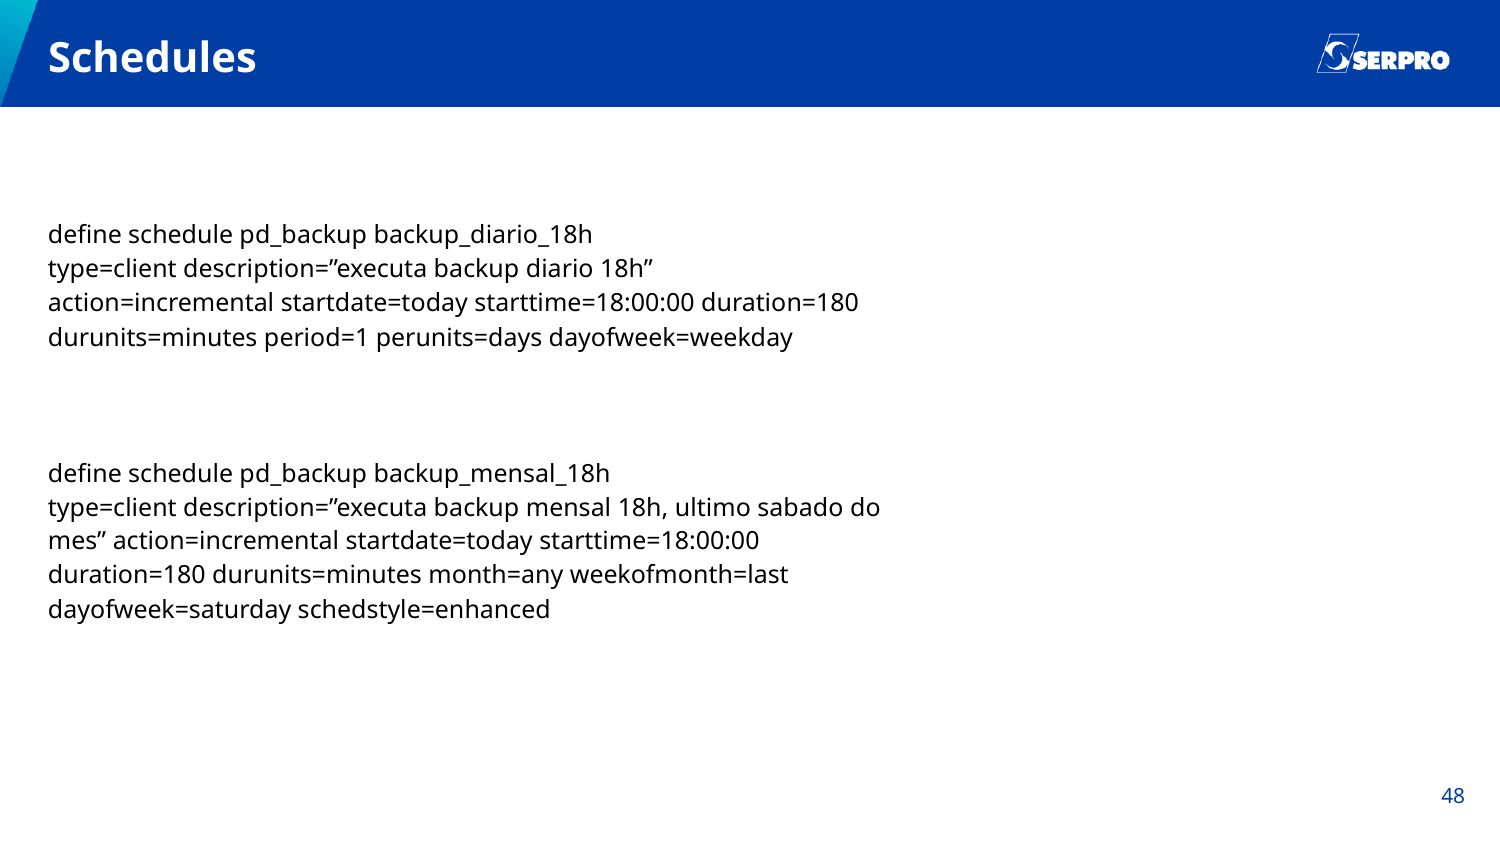

# Schedules
define schedule pd_backup backup_diario_18h
type=client description=”executa backup diario 18h”
action=incremental startdate=today starttime=18:00:00 duration=180
durunits=minutes period=1 perunits=days dayofweek=weekday
define schedule pd_backup backup_mensal_18h
type=client description=”executa backup mensal 18h, ultimo sabado do
mes” action=incremental startdate=today starttime=18:00:00
duration=180 durunits=minutes month=any weekofmonth=last
dayofweek=saturday schedstyle=enhanced